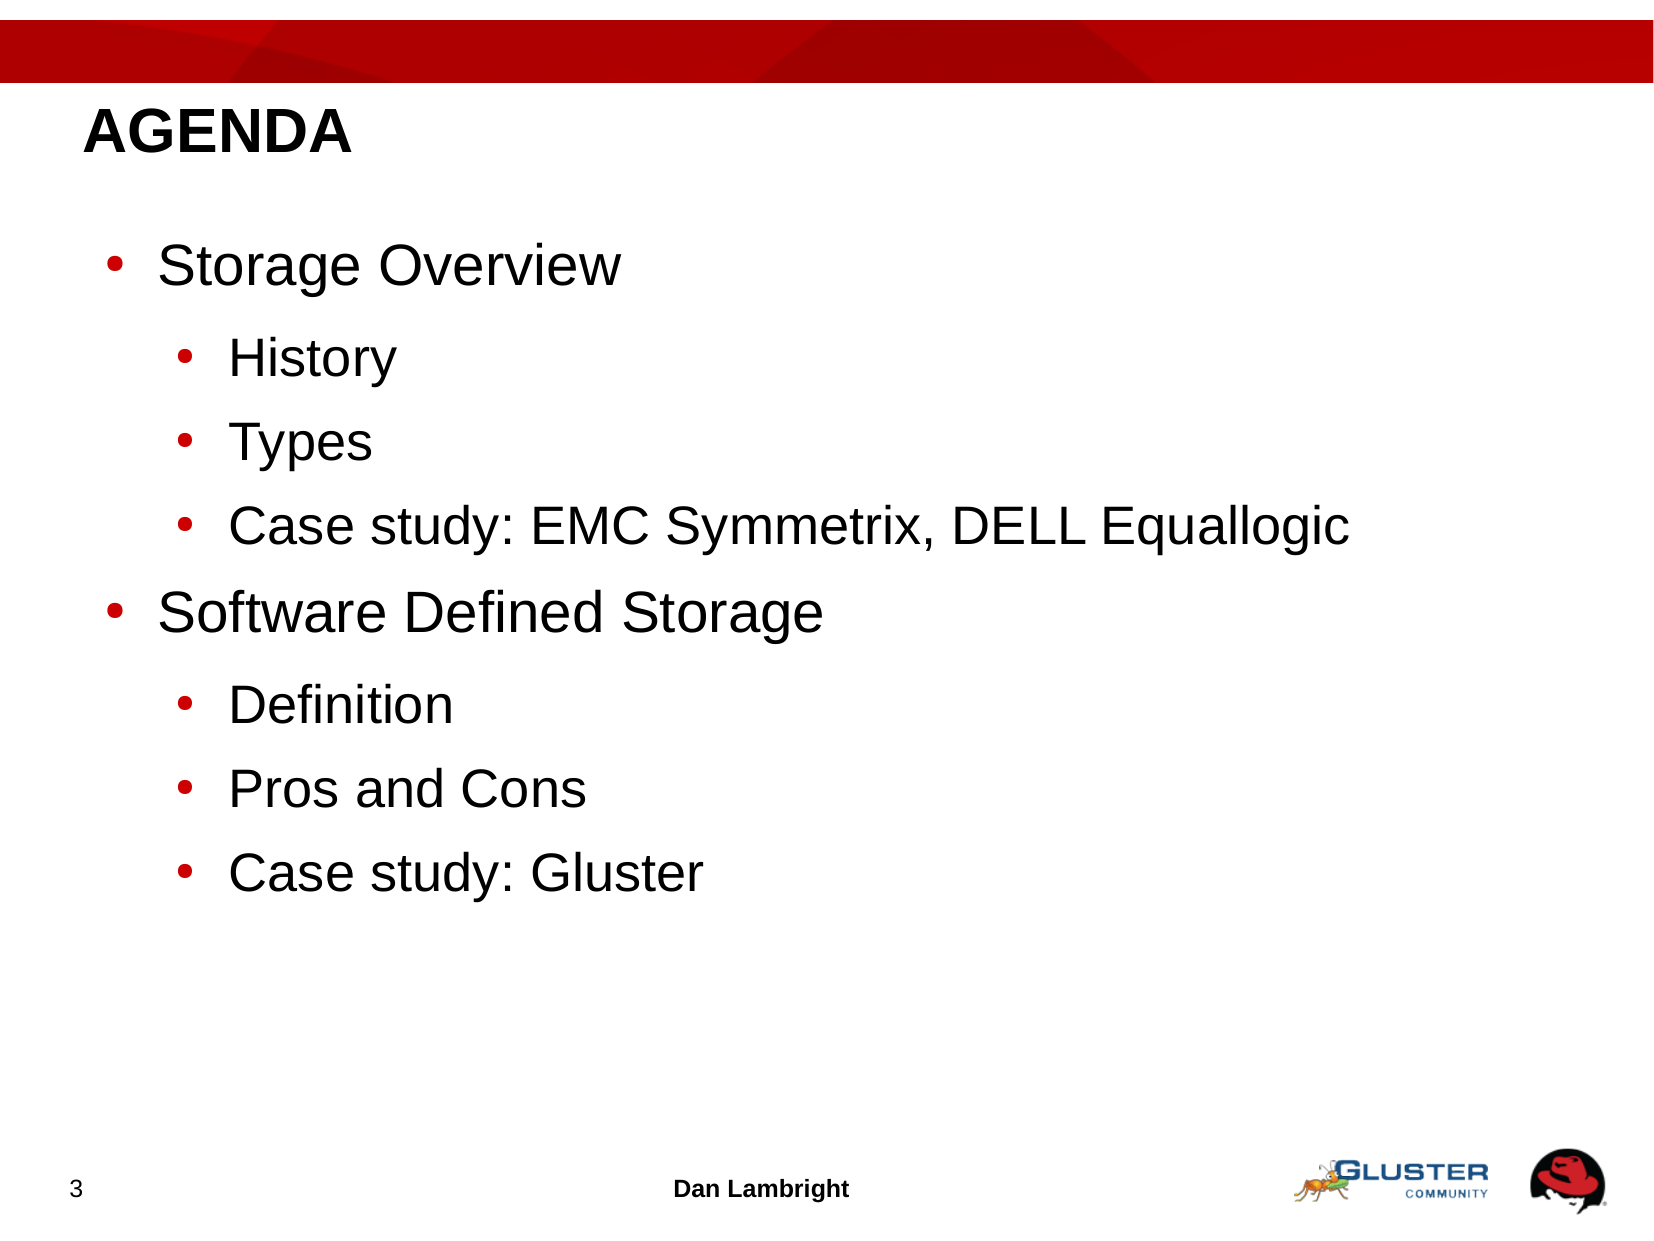

# AGENDA
Storage Overview
History
Types
Case study: EMC Symmetrix, DELL Equallogic
Software Defined Storage
Definition
Pros and Cons
Case study: Gluster